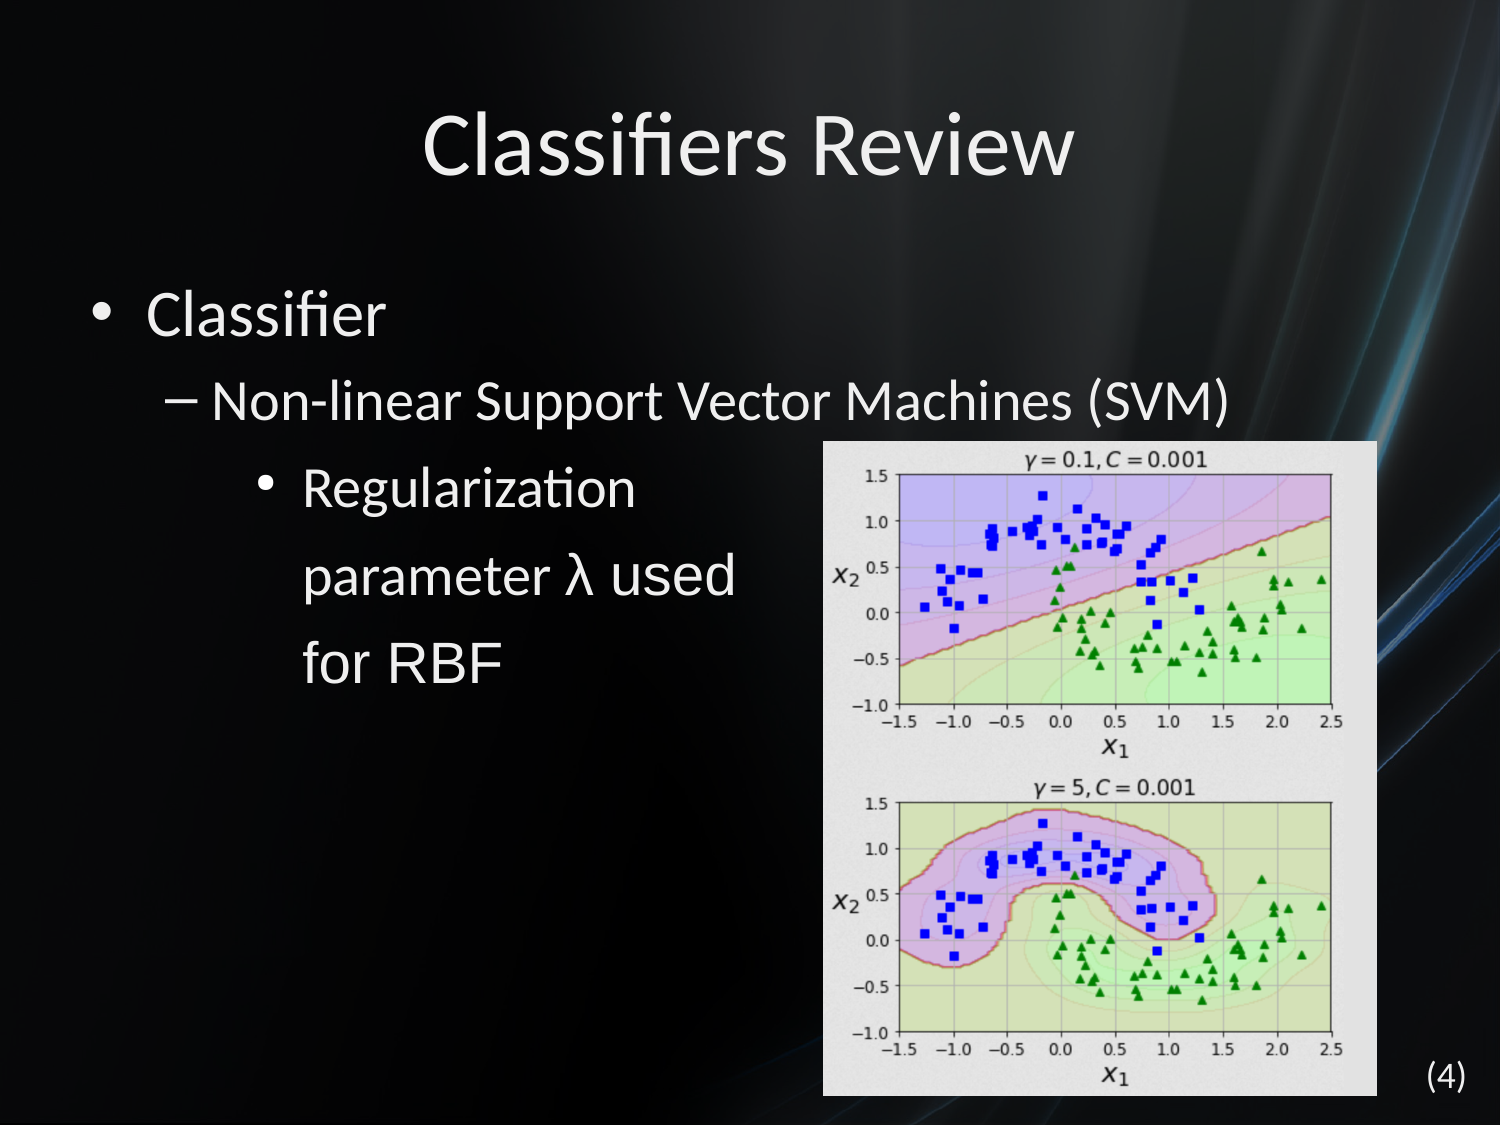

# Classifiers Review
Classifier
Non-linear Support Vector Machines (SVM)
Regularization
parameter λ used
for RBF
(4)